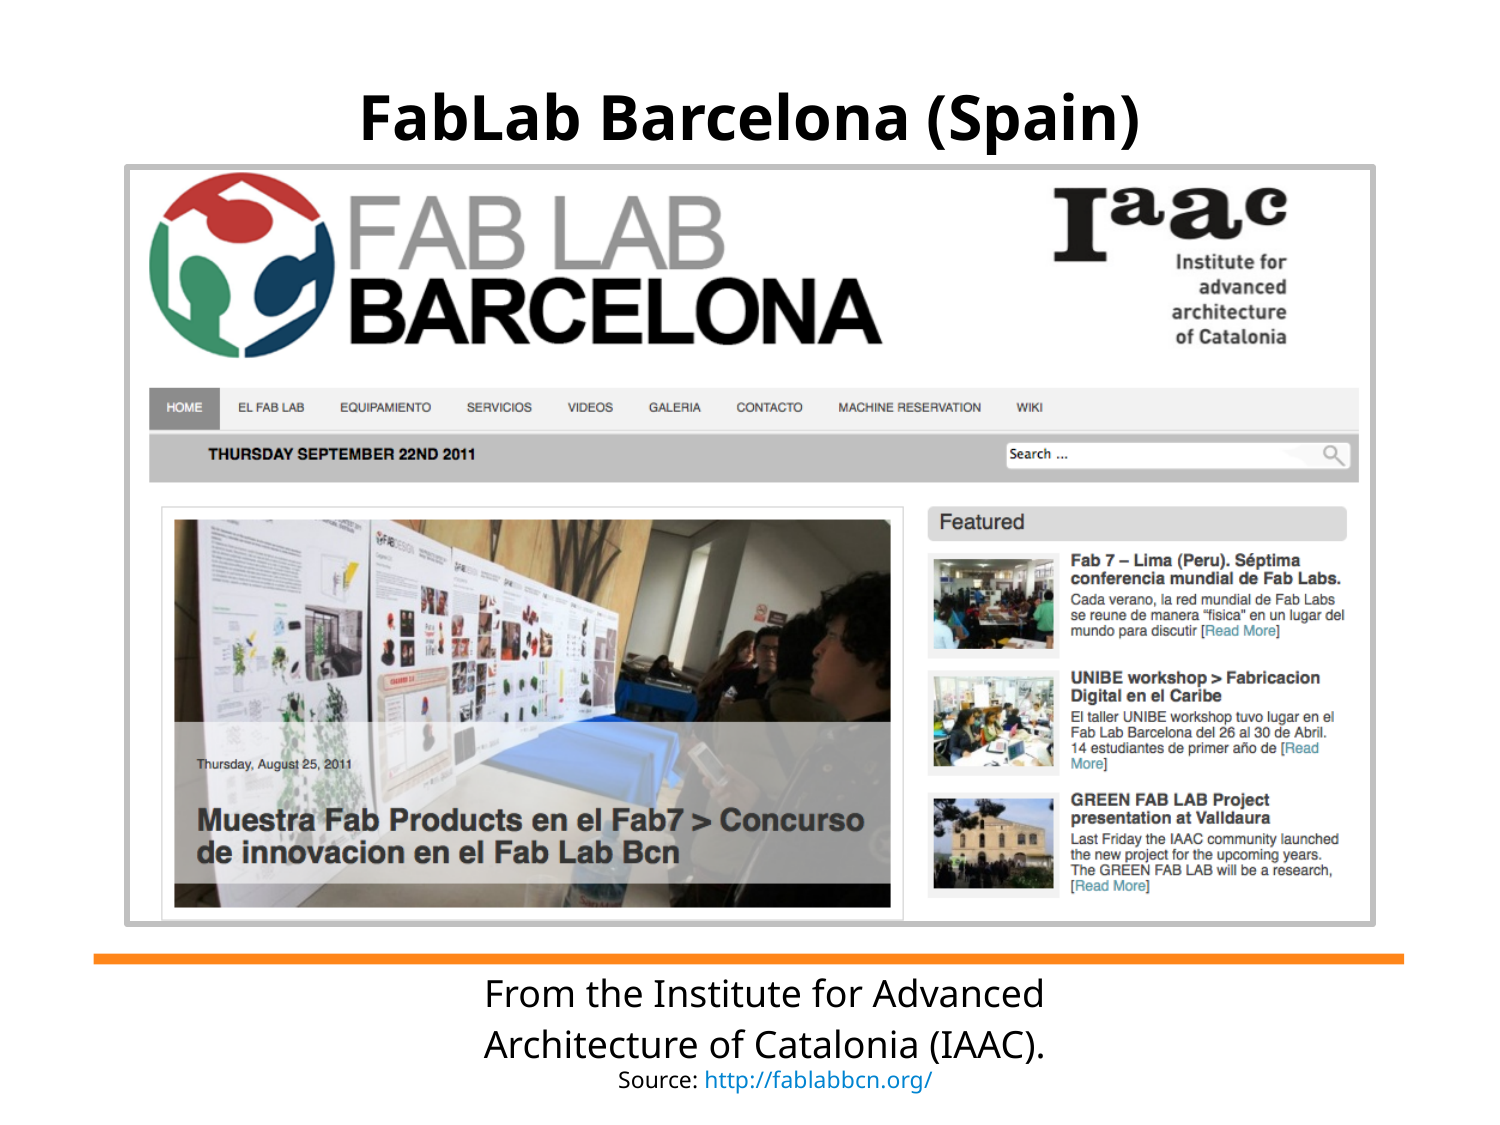

# FabLab Barcelona (Spain)
From the Institute for Advanced Architecture of Catalonia (IAAC).
Source: http://fablabbcn.org/